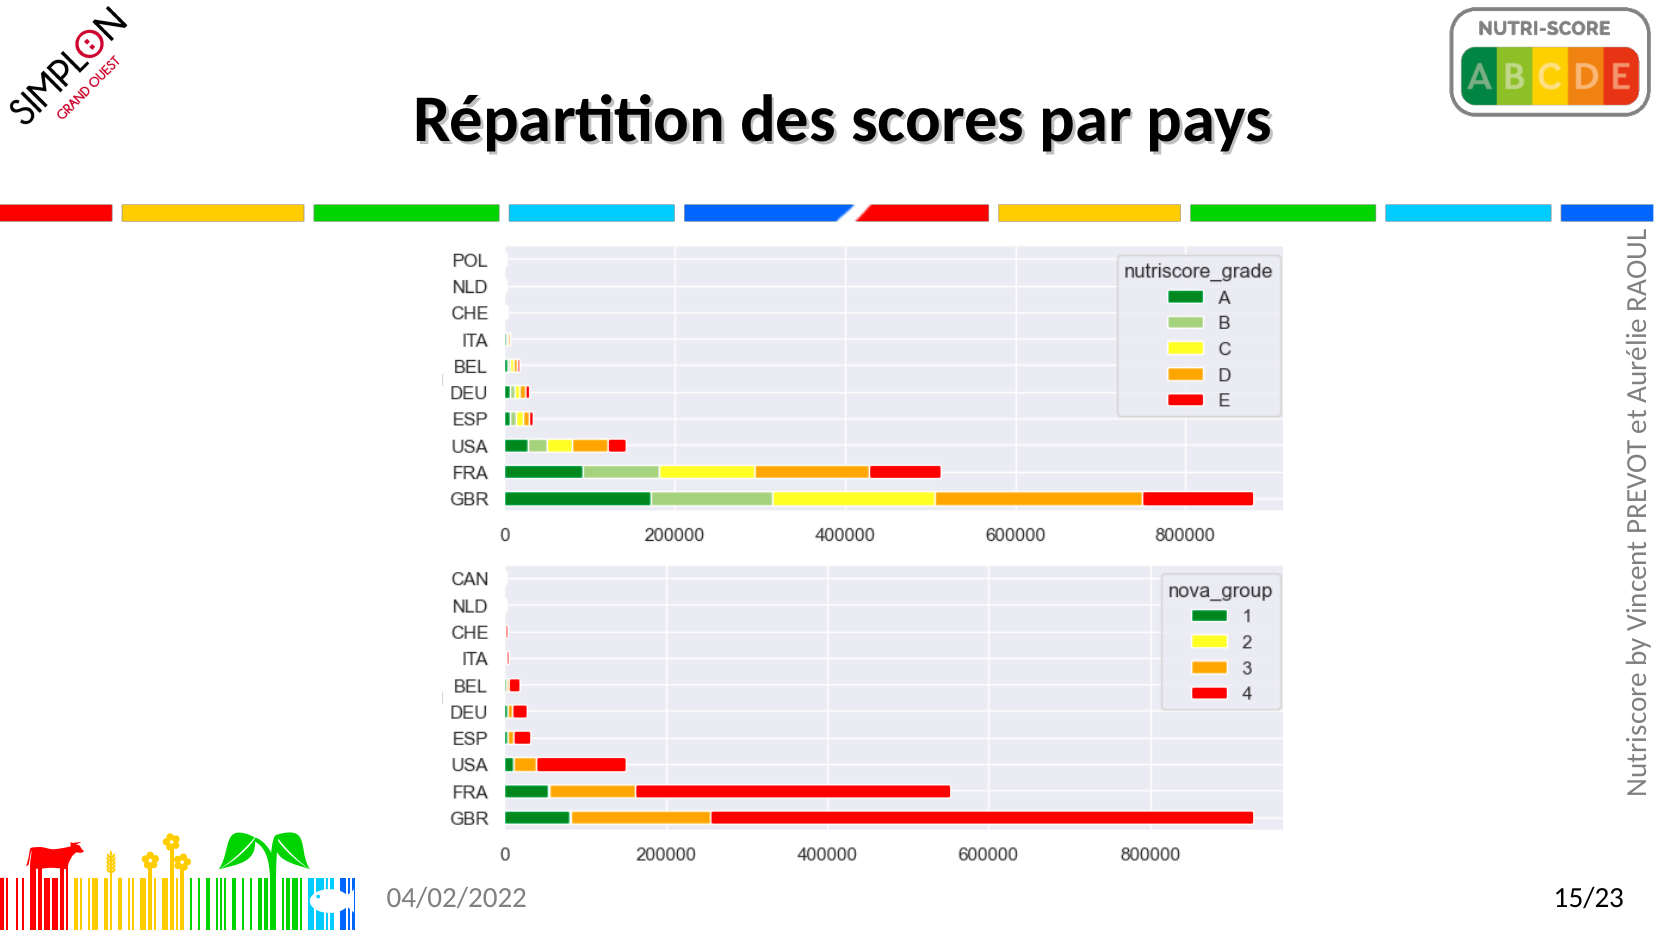

# Répartition des scores par pays
15